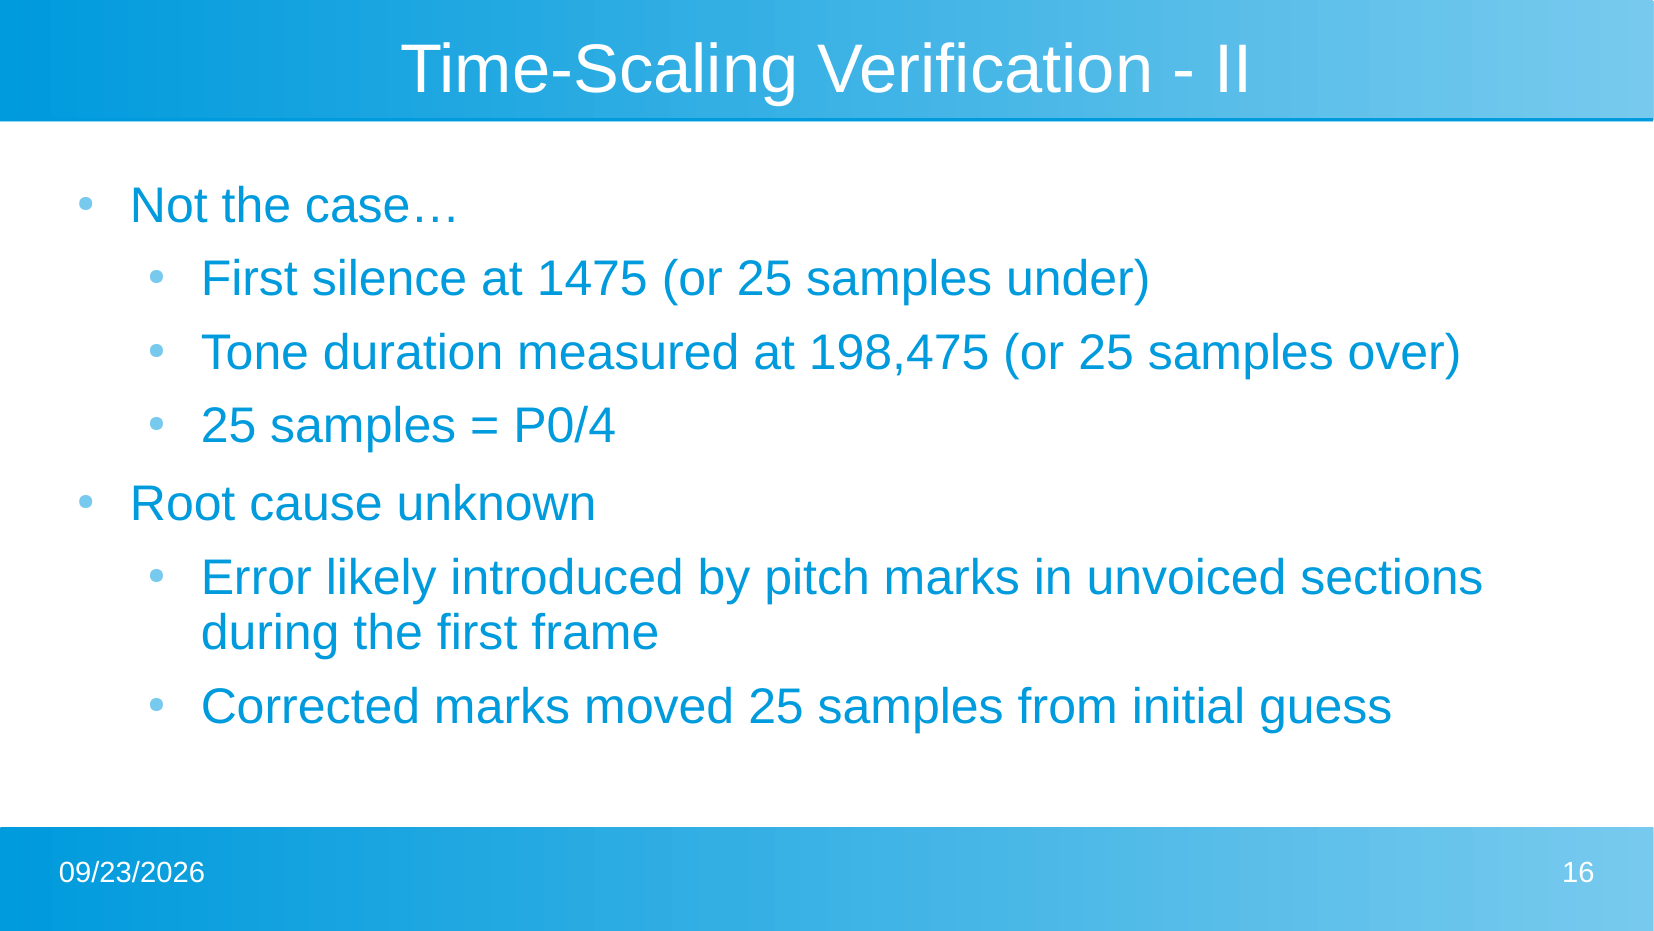

# Time-Scaling Verification - II
Not the case…
First silence at 1475 (or 25 samples under)
Tone duration measured at 198,475 (or 25 samples over)
25 samples = P0/4
Root cause unknown
Error likely introduced by pitch marks in unvoiced sections during the first frame
Corrected marks moved 25 samples from initial guess
16